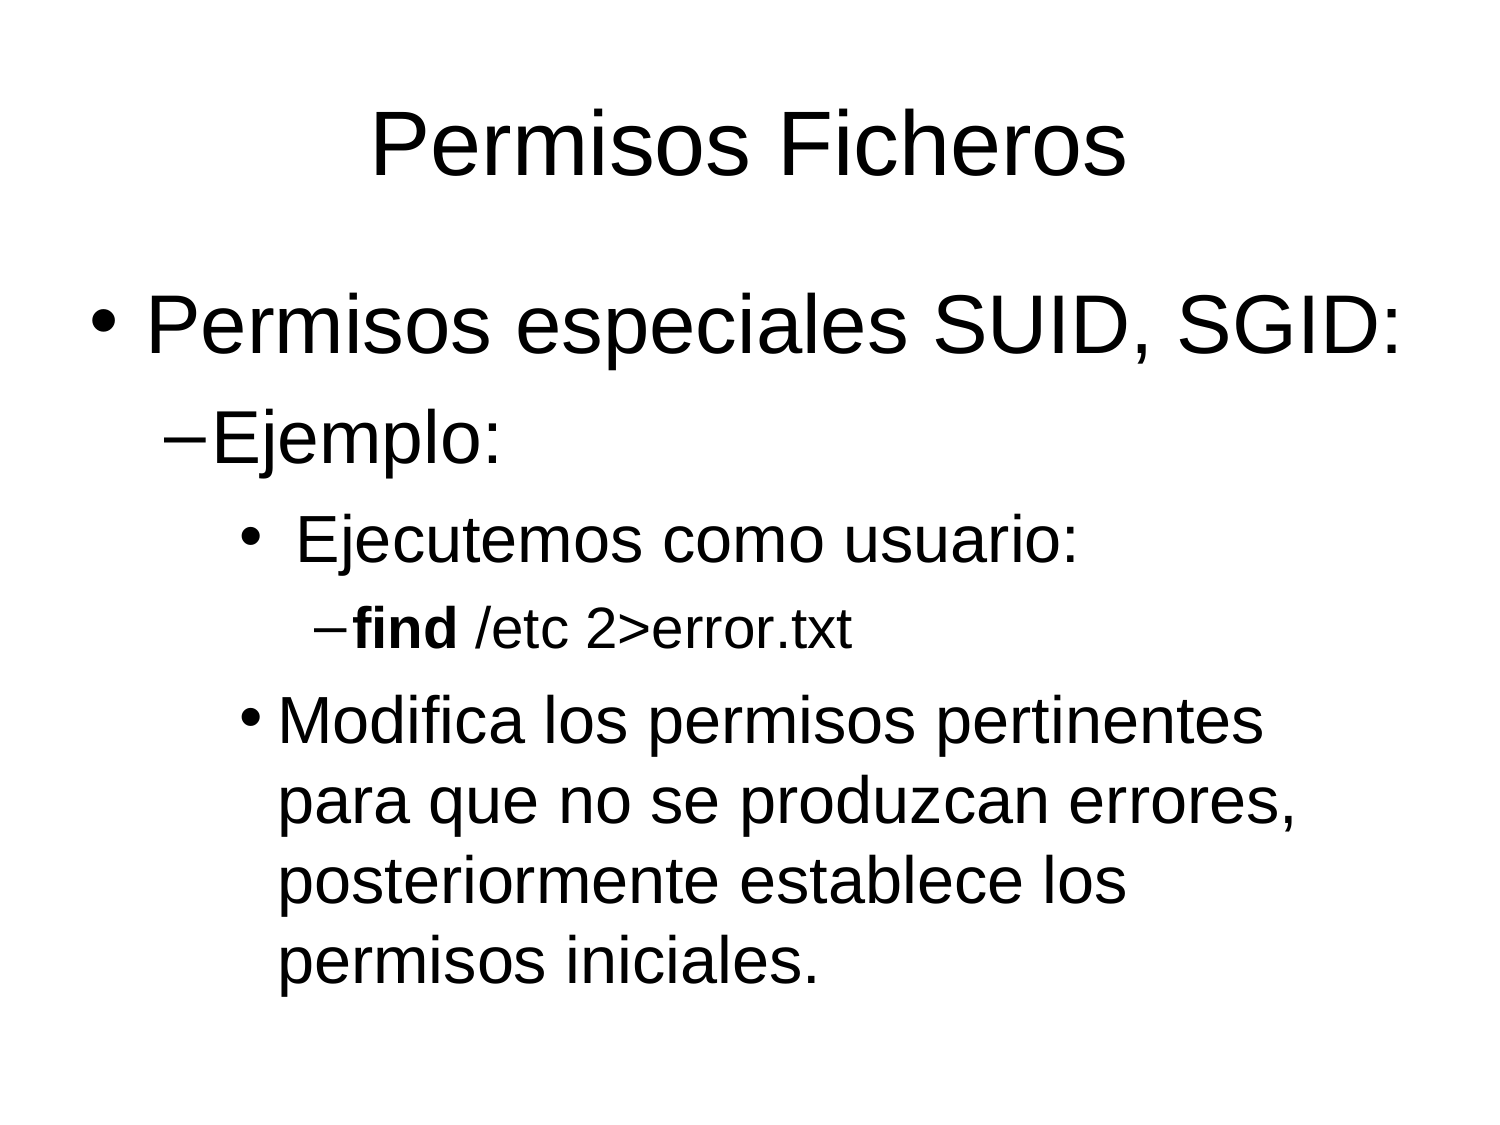

# Permisos Ficheros
Permisos especiales SUID, SGID:
Ejemplo:
 Ejecutemos como usuario:
find /etc 2>error.txt
Modifica los permisos pertinentes para que no se produzcan errores, posteriormente establece los permisos iniciales.